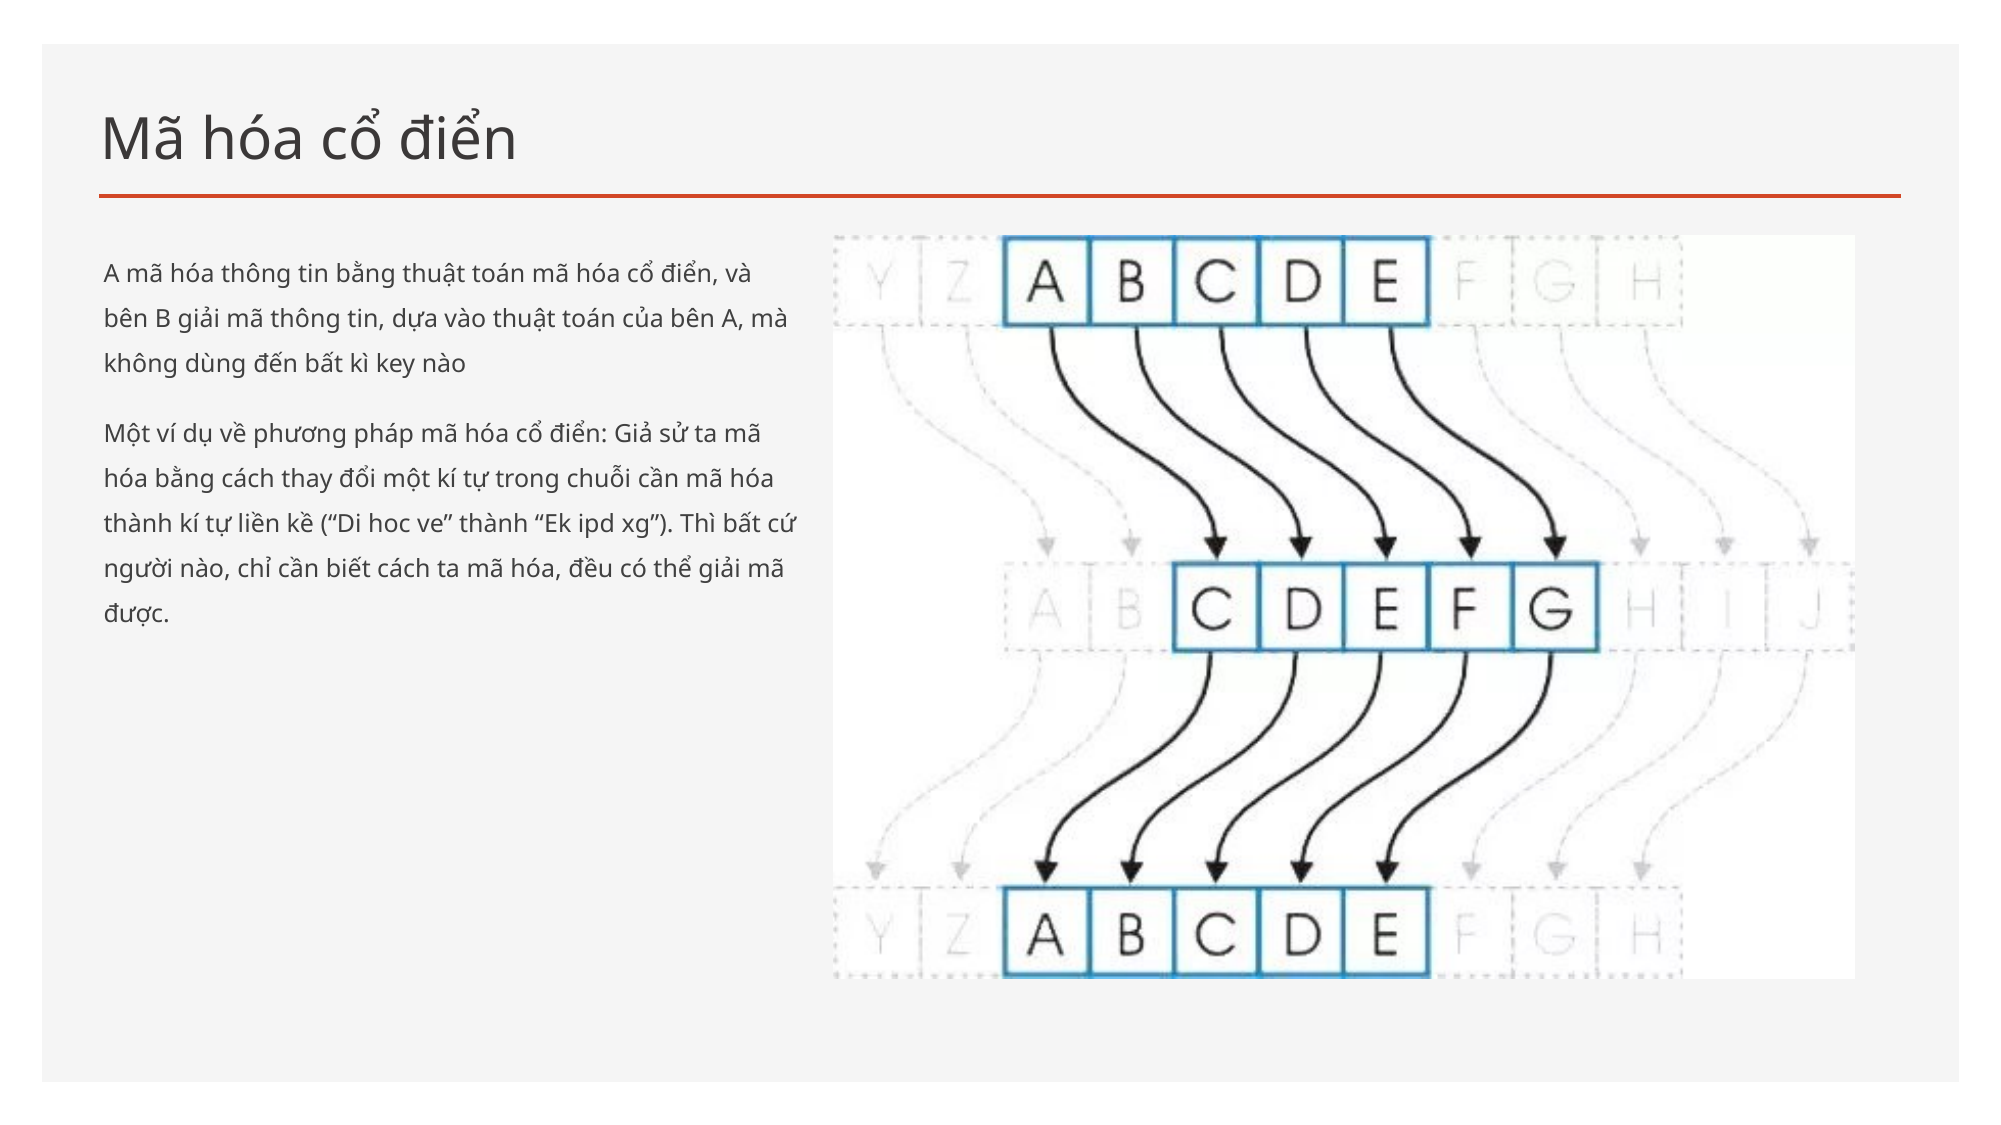

# Mã hóa cổ điển
A mã hóa thông tin bằng thuật toán mã hóa cổ điển, và bên B giải mã thông tin, dựa vào thuật toán của bên A, mà không dùng đến bất kì key nào
Một ví dụ về phương pháp mã hóa cổ điển: Giả sử ta mã hóa bằng cách thay đổi một kí tự trong chuỗi cần mã hóa thành kí tự liền kề (“Di hoc ve” thành “Ek ipd xg”). Thì bất cứ người nào, chỉ cần biết cách ta mã hóa, đều có thể giải mã được.